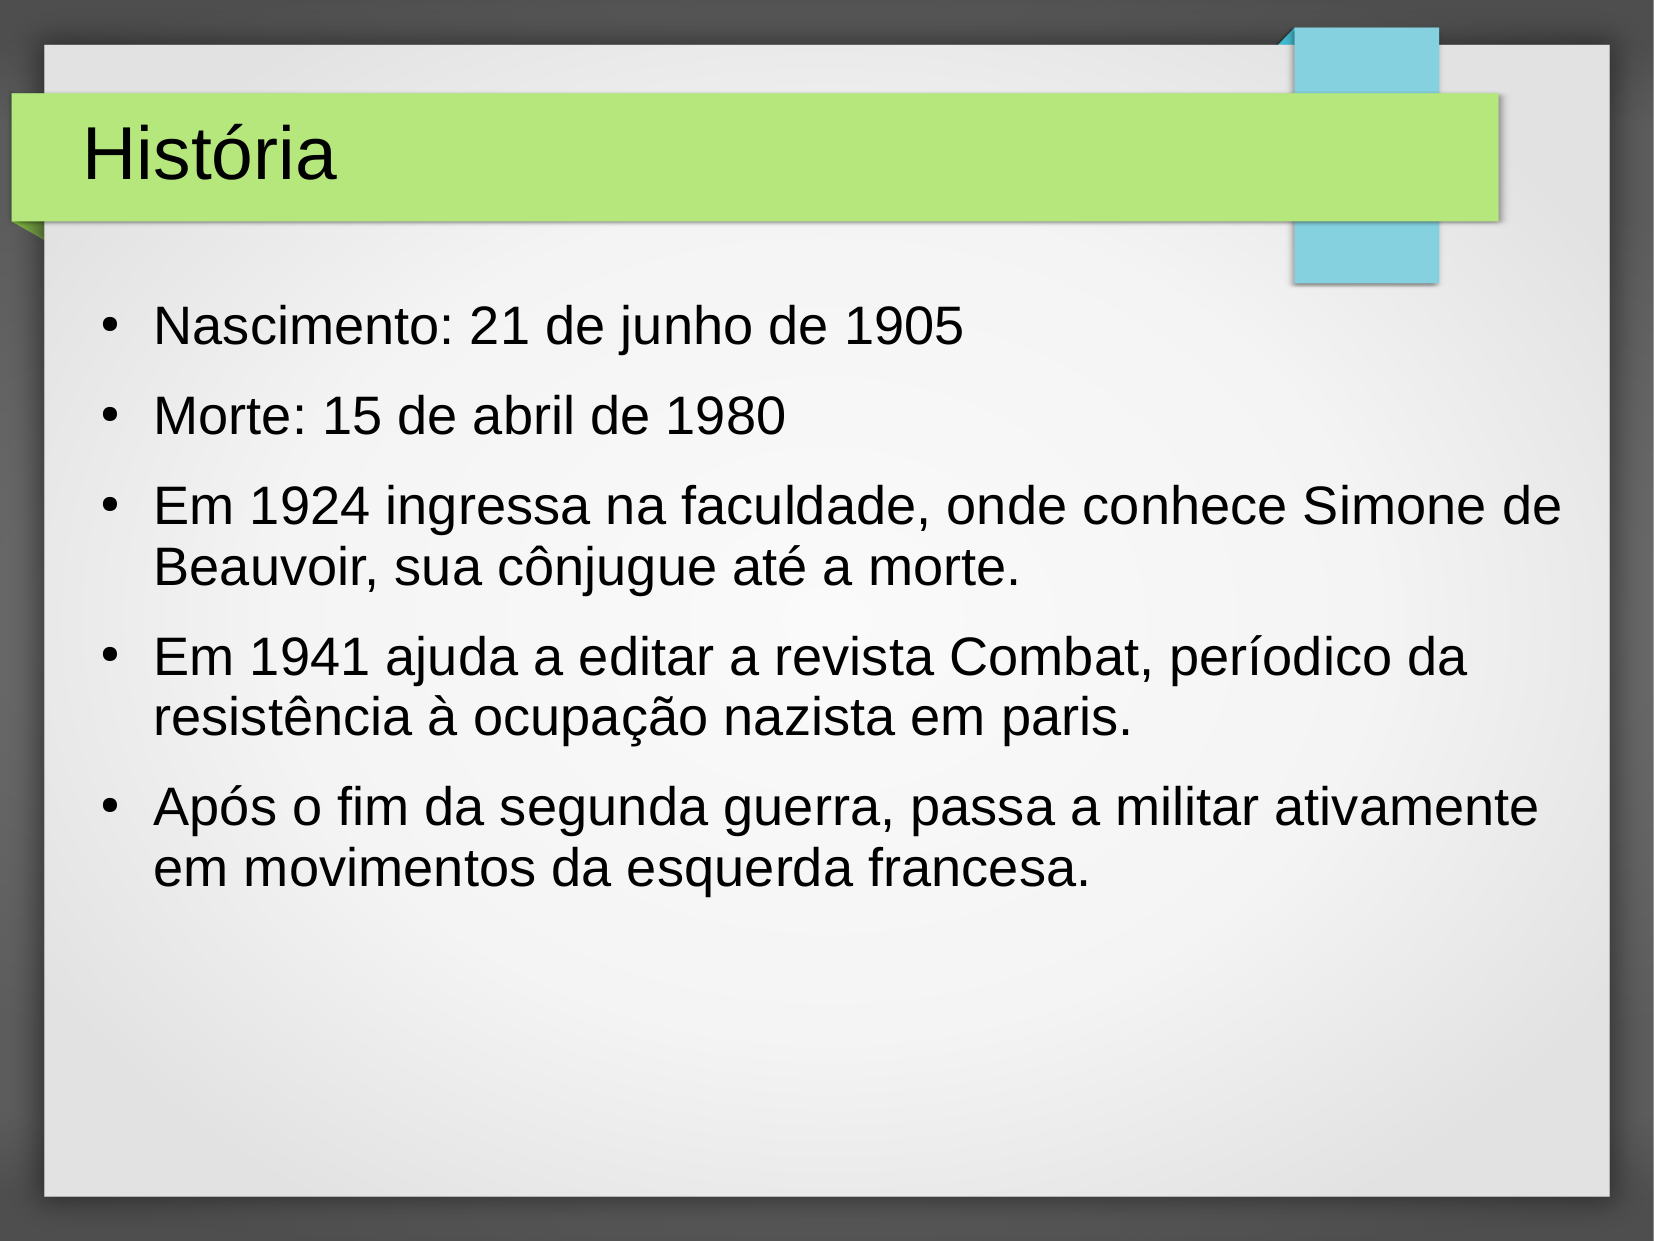

# História
Nascimento: 21 de junho de 1905
Morte: 15 de abril de 1980
Em 1924 ingressa na faculdade, onde conhece Simone de Beauvoir, sua cônjugue até a morte.
Em 1941 ajuda a editar a revista Combat, períodico da resistência à ocupação nazista em paris.
Após o fim da segunda guerra, passa a militar ativamente em movimentos da esquerda francesa.